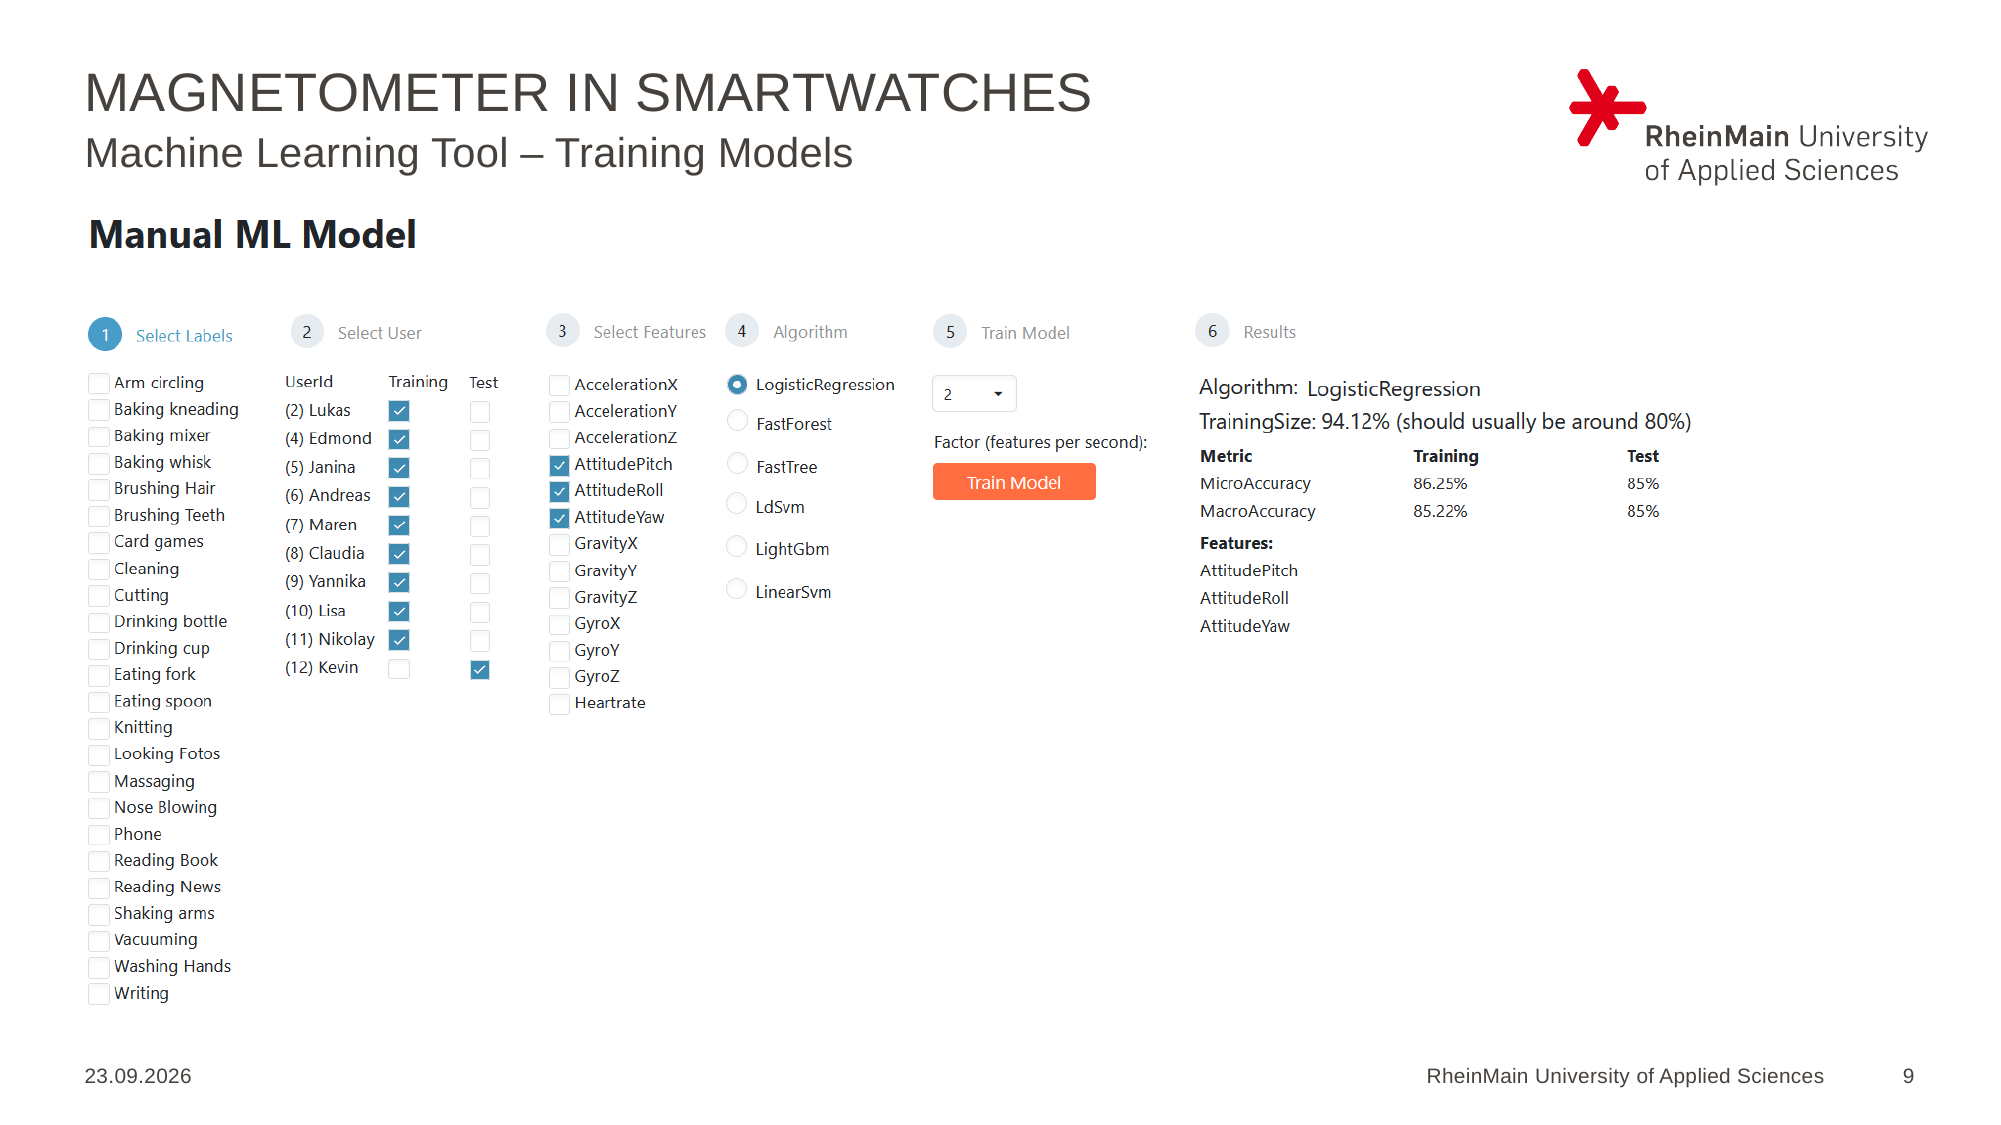

# Magnetometer in smartwatches
Machine Learning Tool – Training Models
RheinMain University of Applied Sciences